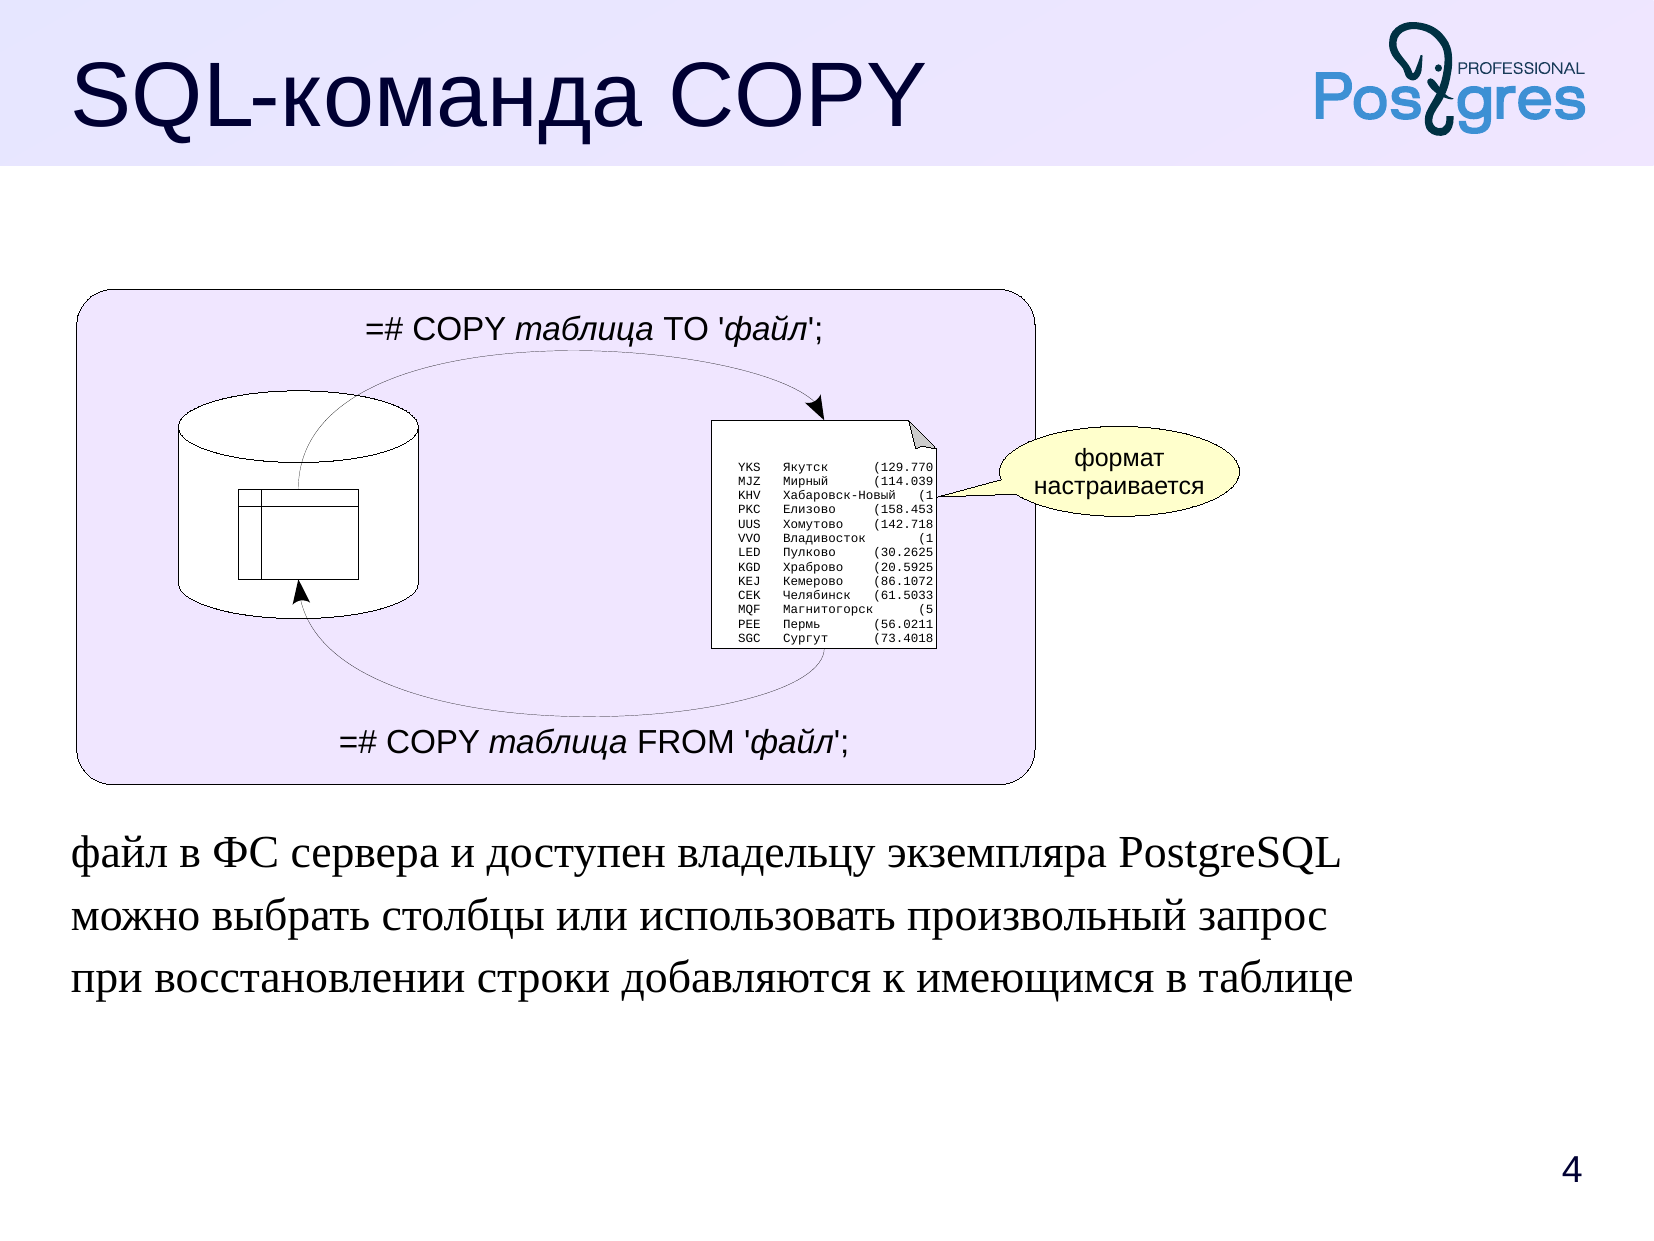

# SQL-команда COPY
файл в ФС сервера и доступен владельцу экземпляра PostgreSQL
можно выбрать столбцы или использовать произвольный запрос
при восстановлении строки добавляются к имеющимся в таблице
=# COPY таблица TO 'файл';
формат
настраивается
YKS Якутск (129.770
MJZ Мирный (114.039
KHV Хабаровск-Новый (1
PKC Елизово (158.453
UUS Хомутово (142.718
VVO Владивосток (1
LED Пулково (30.2625
KGD Храброво (20.5925
KEJ Кемерово (86.1072
CEK Челябинск (61.5033
MQF Магнитогорск (5
PEE Пермь (56.0211
SGC Сургут (73.4018
=# COPY таблица FROM 'файл';